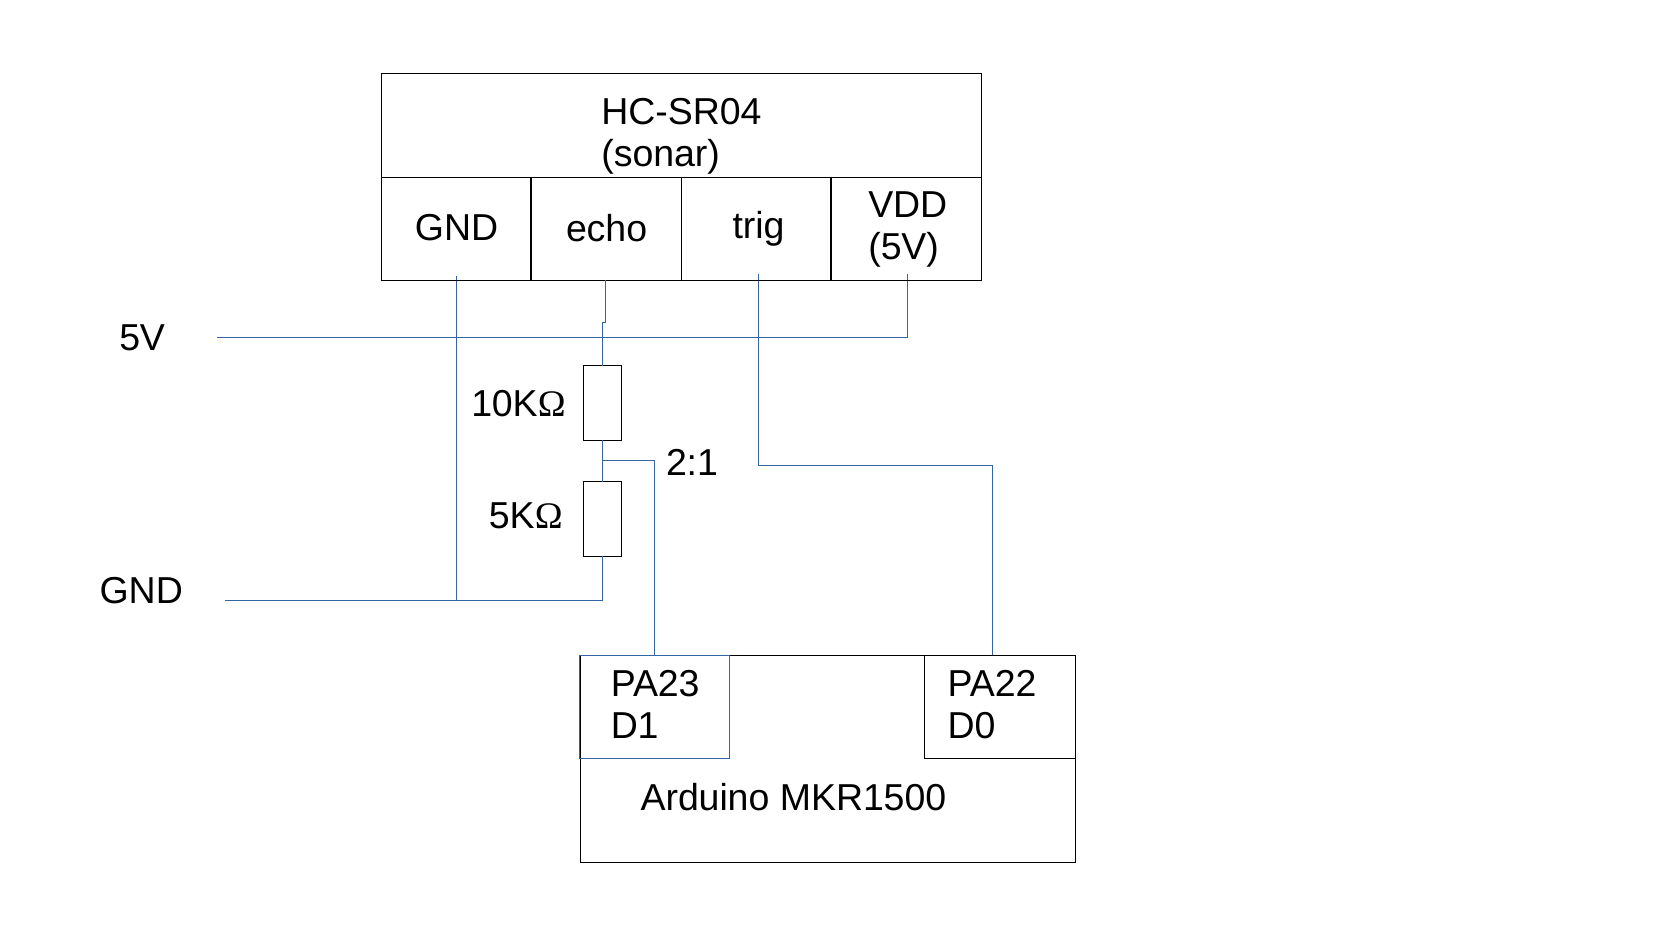

HC-SR04
(sonar)
trig
VDD
(5V)
GND
echo
5V
10KΩ
2:1
5KΩ
GND
PA23
D1
PA22
D0
Arduino MKR1500